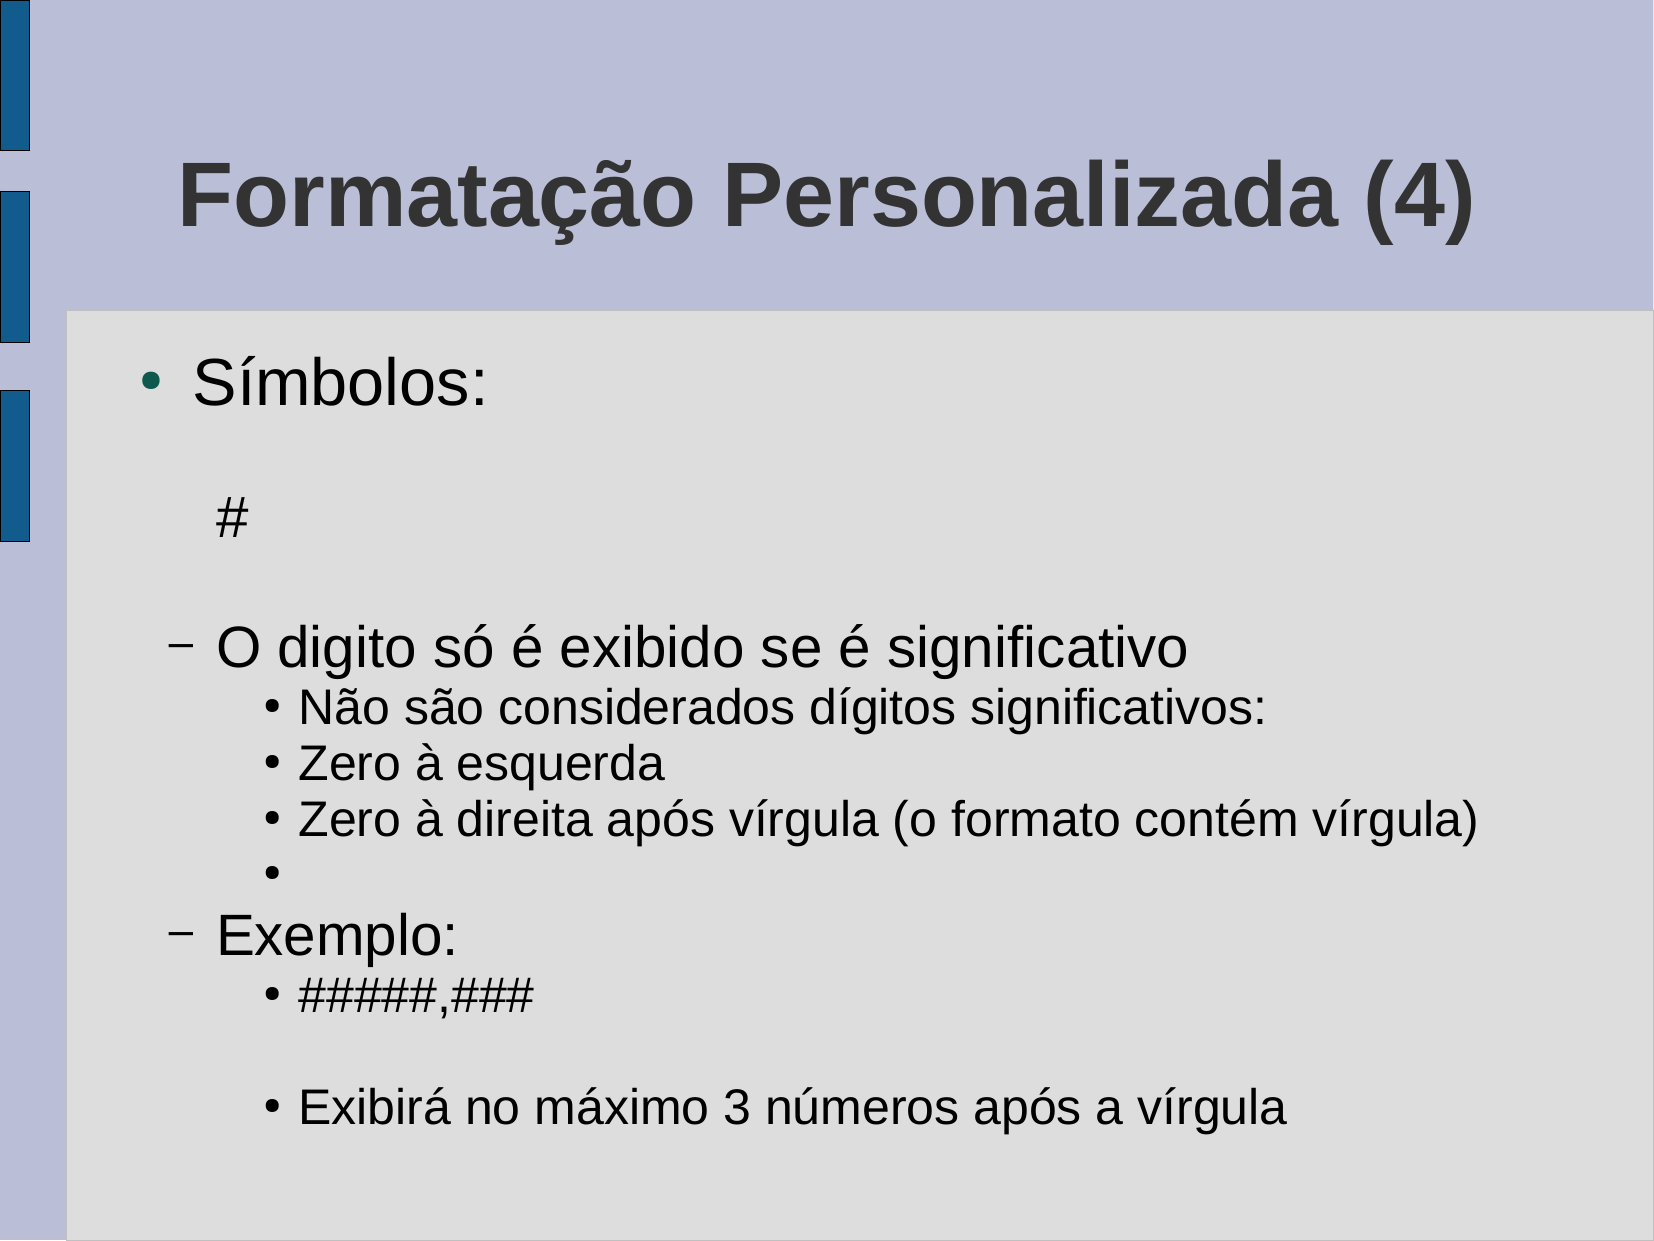

# Formatação Personalizada (4)
Símbolos:
#
O digito só é exibido se é significativo
Não são considerados dígitos significativos:
Zero à esquerda
Zero à direita após vírgula (o formato contém vírgula)
Exemplo:
#####,###
Exibirá no máximo 3 números após a vírgula